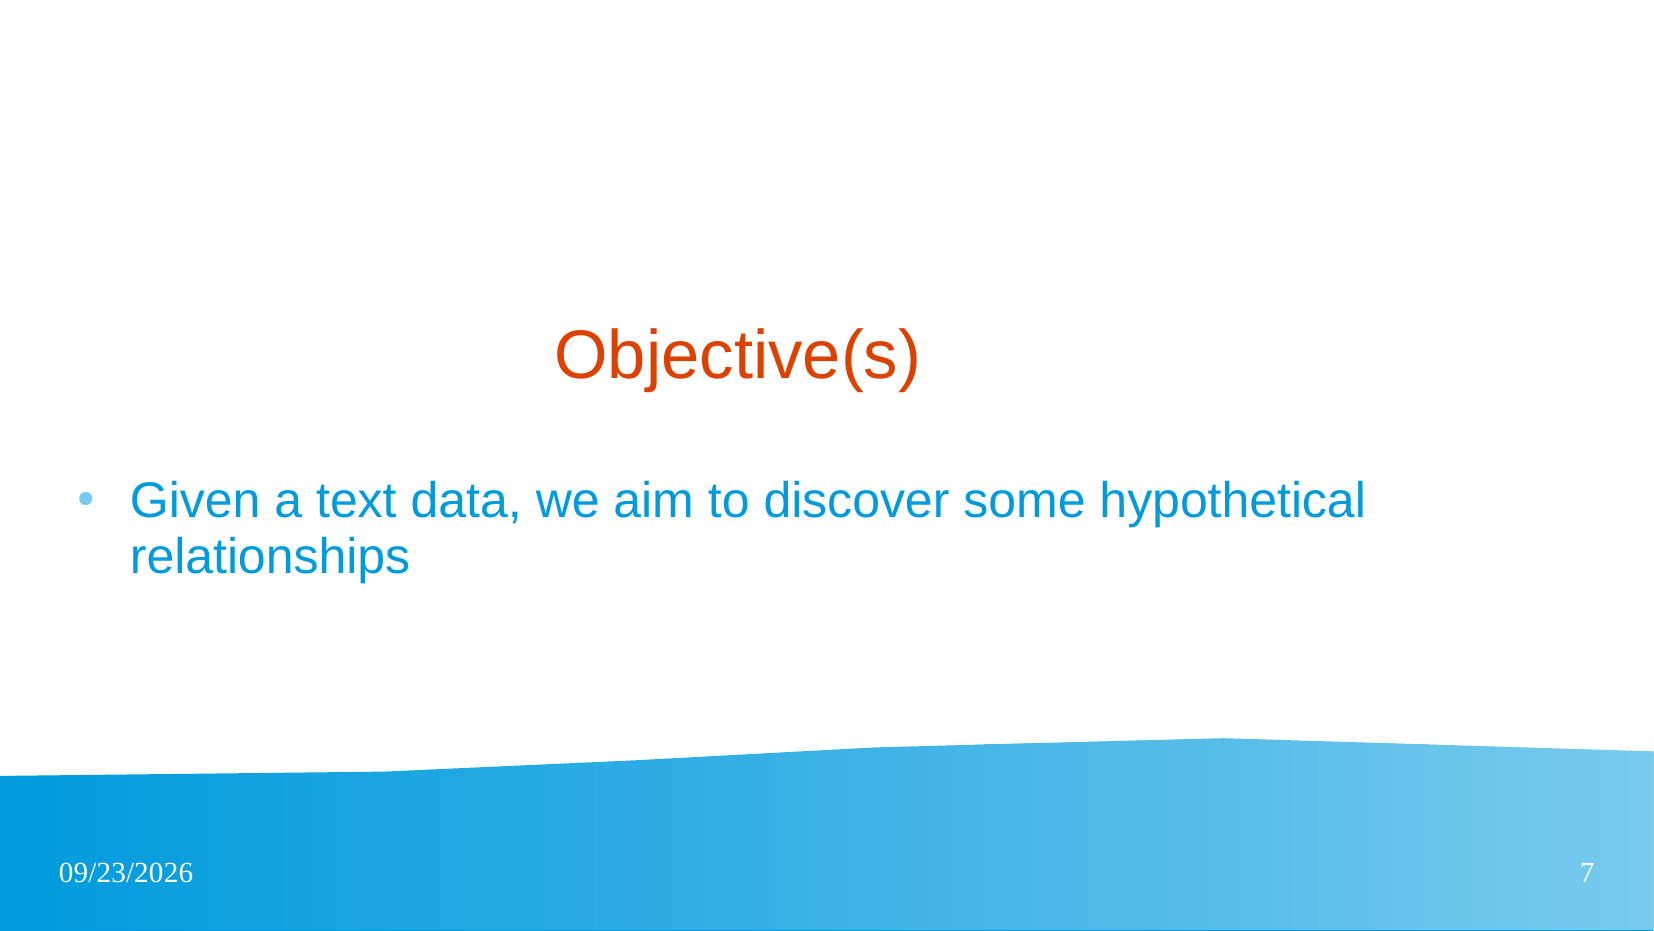

# Objective(s)
Given a text data, we aim to discover some hypothetical relationships